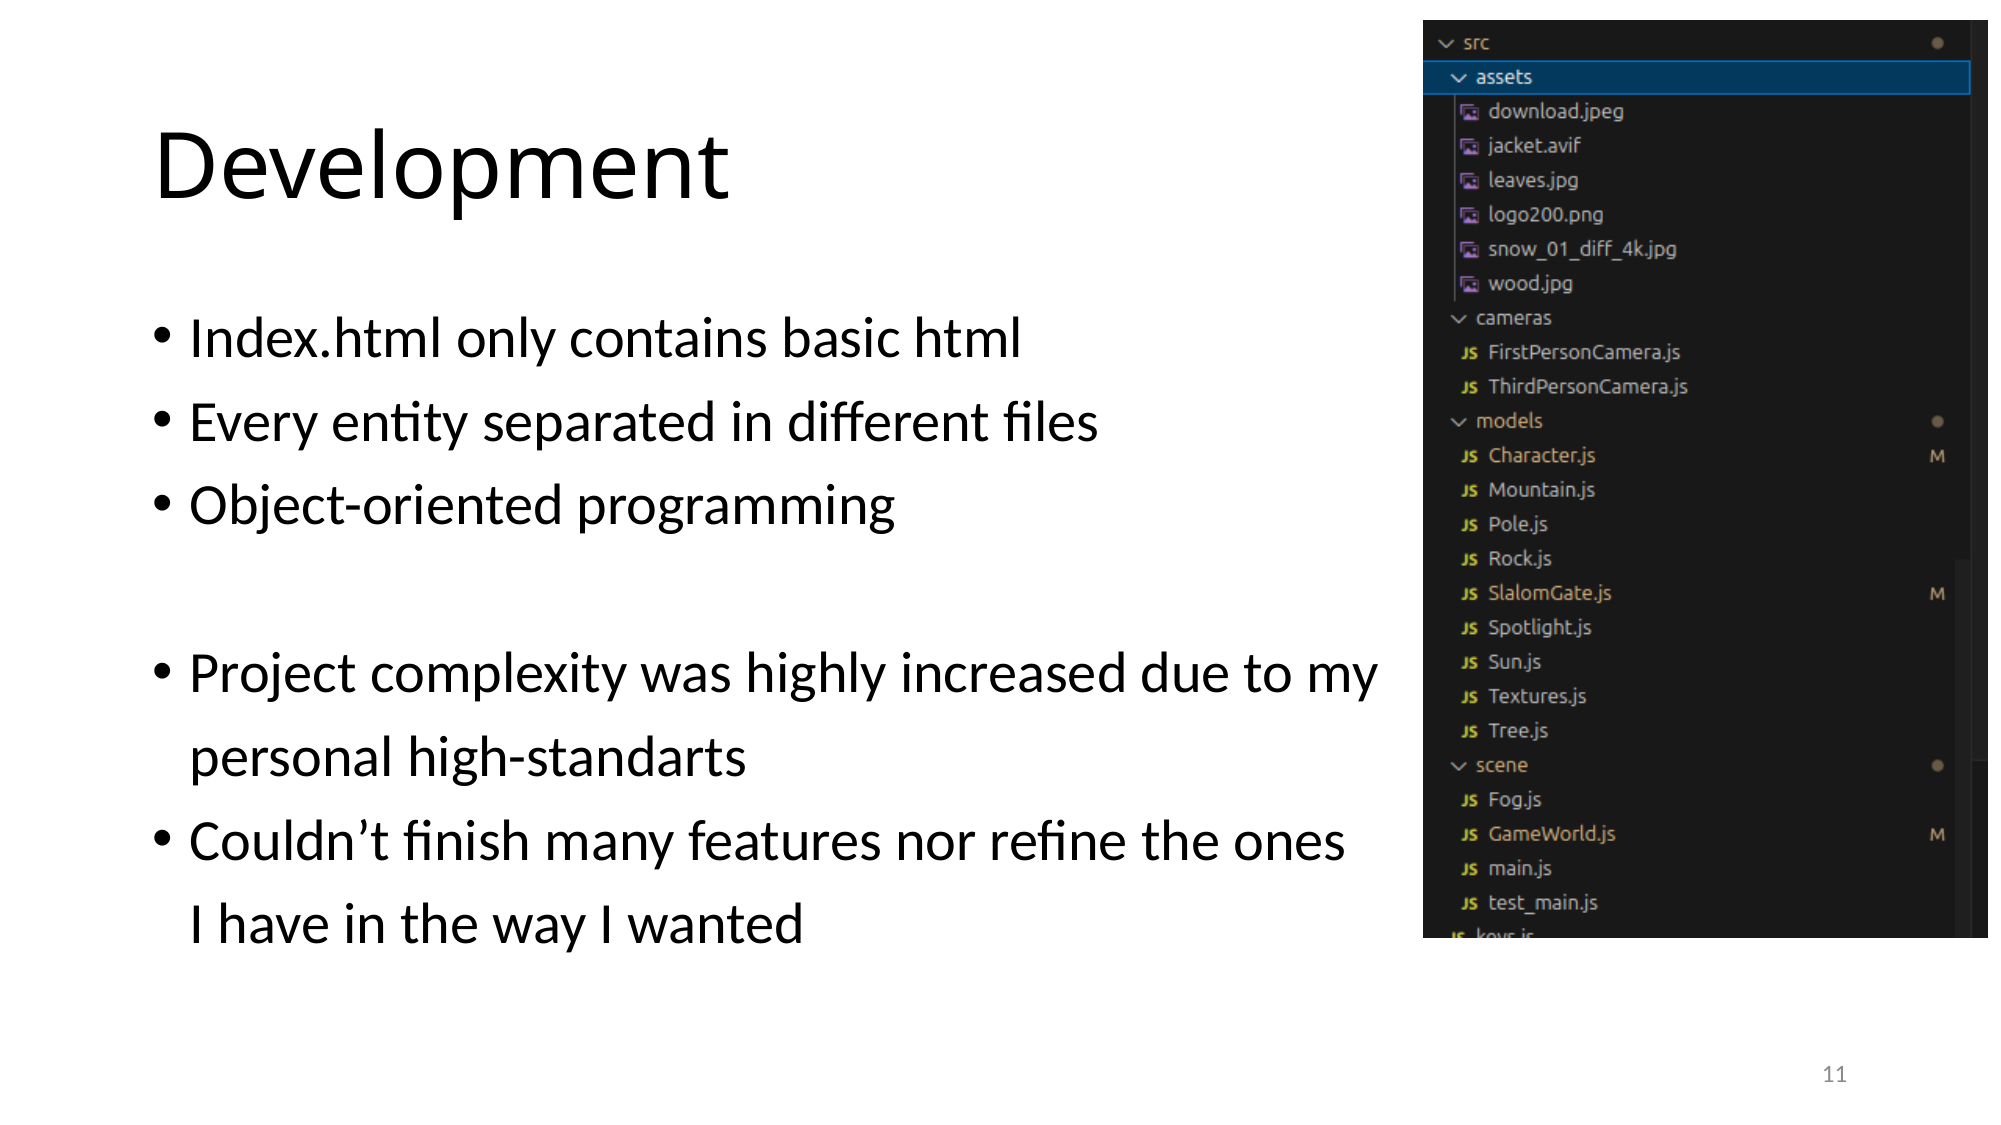

# Development
Index.html only contains basic html
Every entity separated in different files
Object-oriented programming
Project complexity was highly increased due to my
personal high-standarts
Couldn’t finish many features nor refine the ones
I have in the way I wanted
11